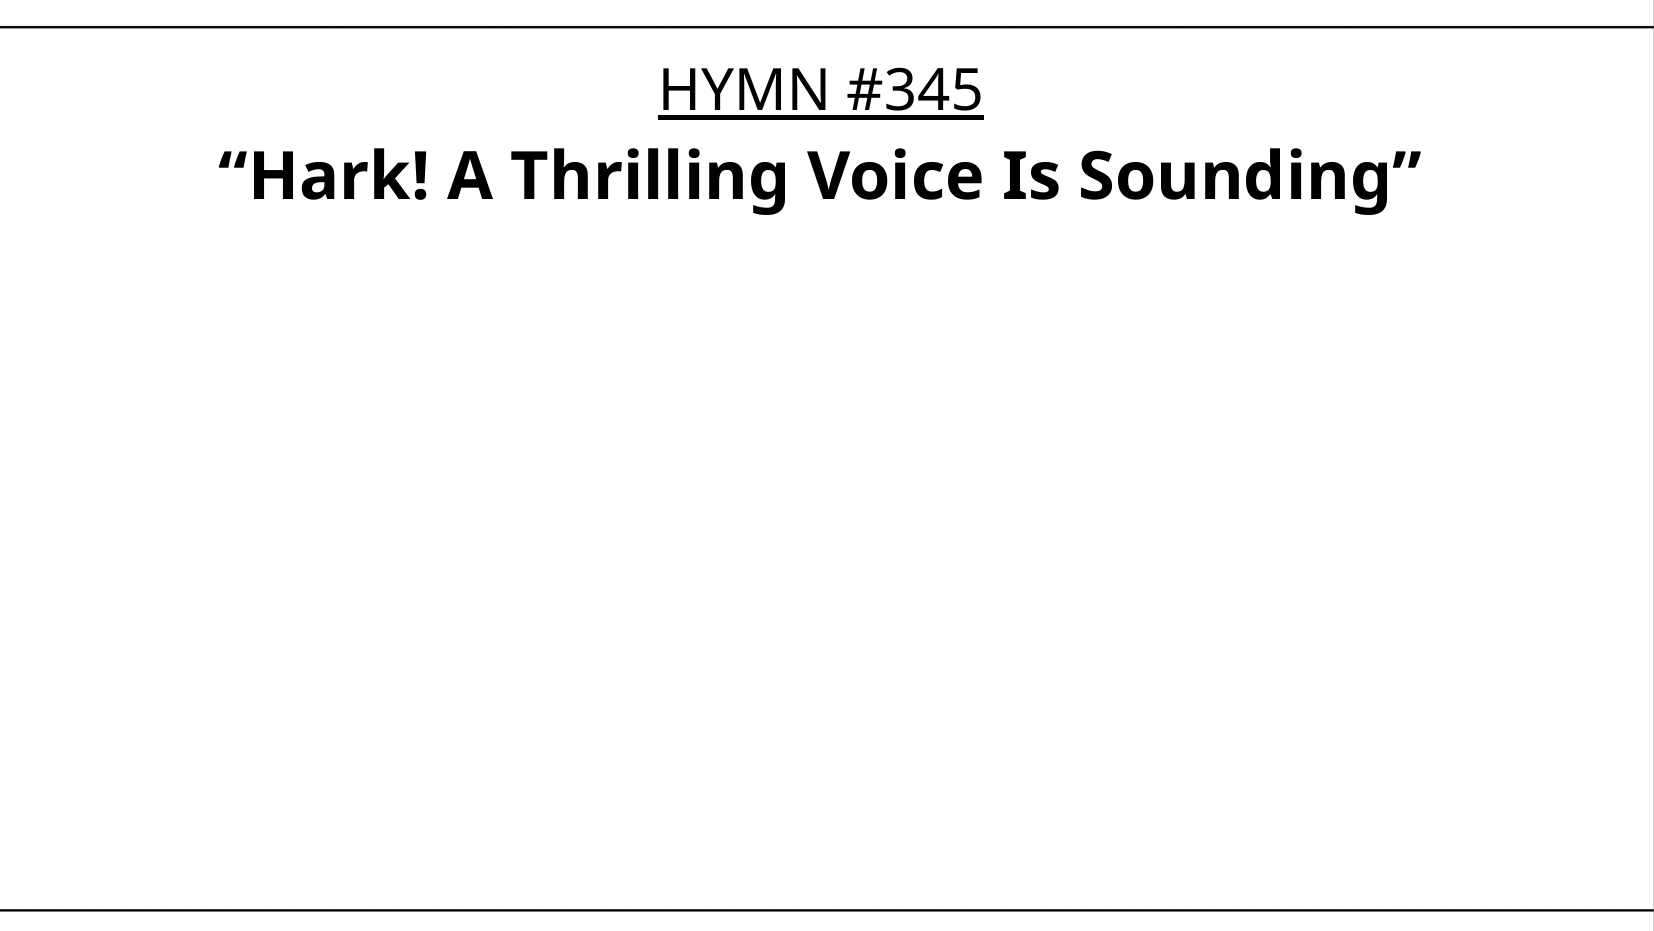

HYMN #345
“Hark! A Thrilling Voice Is Sounding”